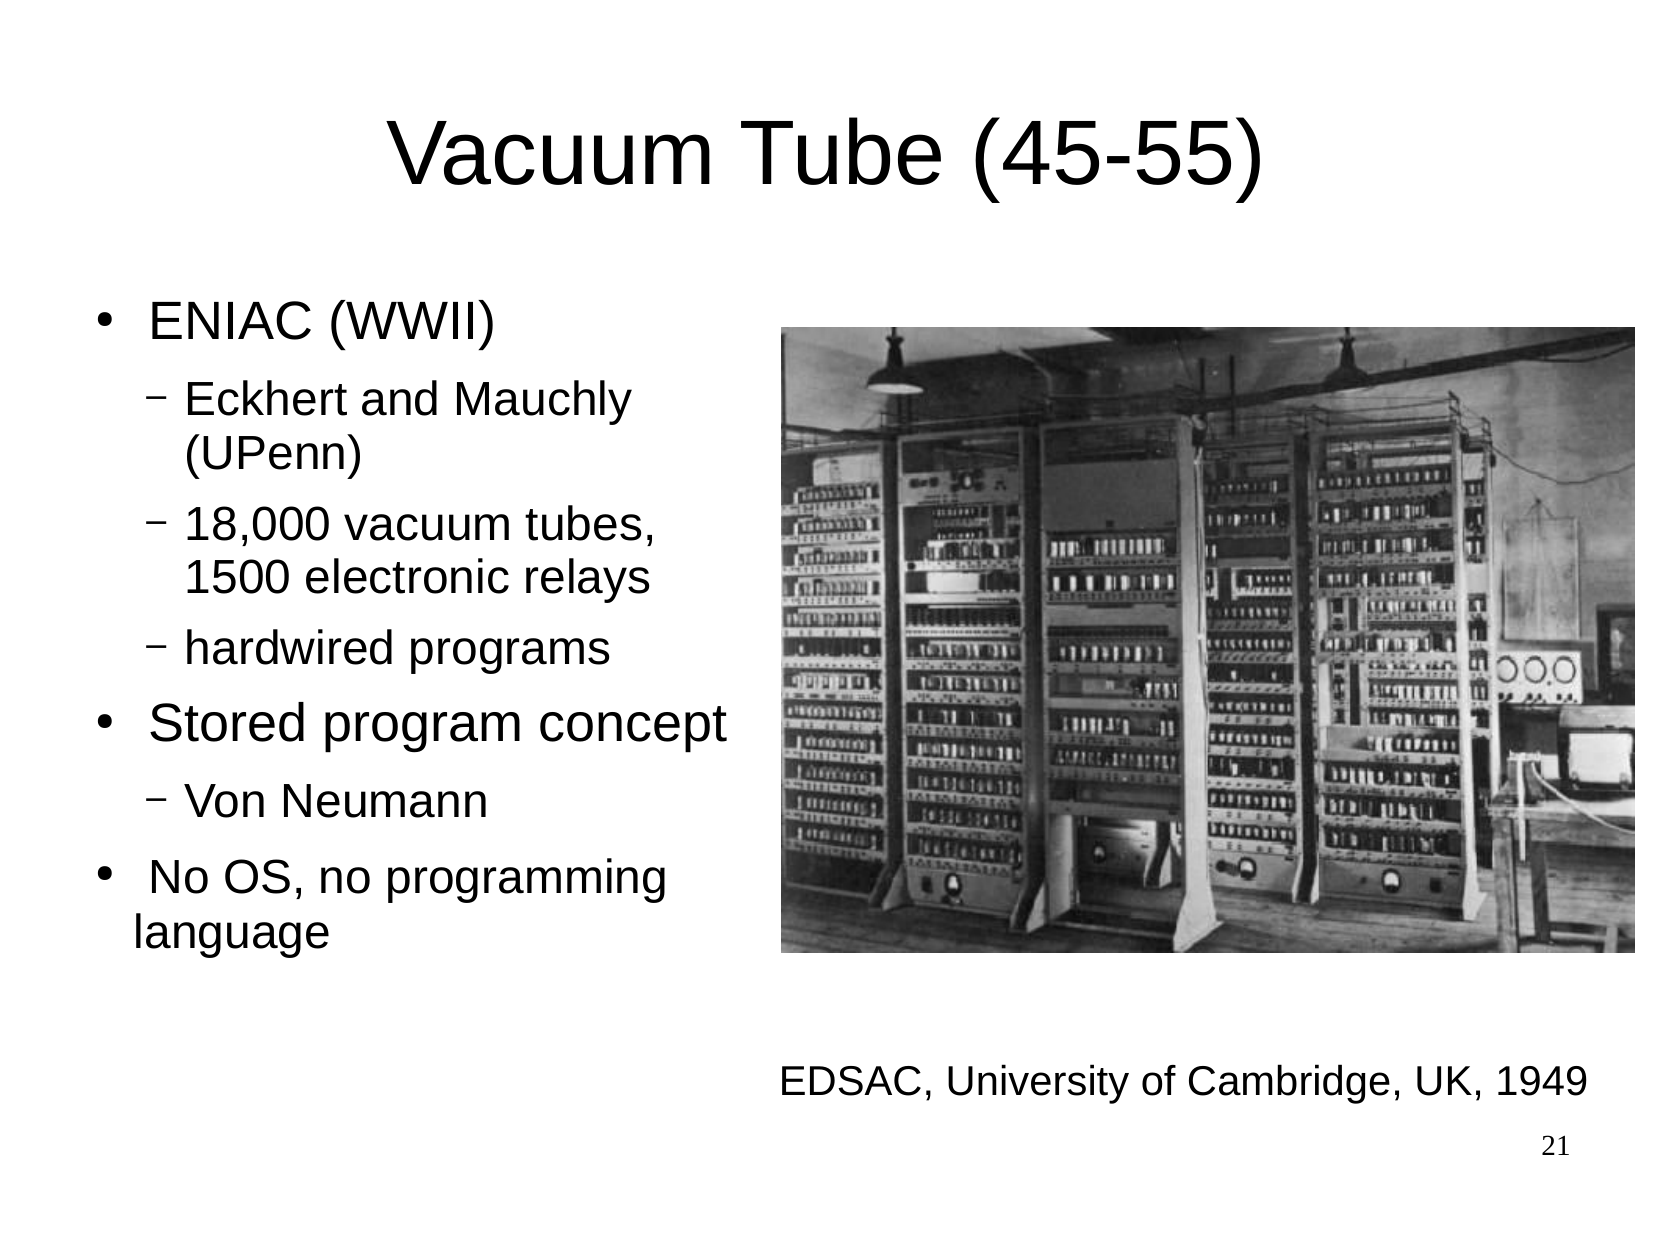

# Vacuum Tube (45-55)
 ENIAC (WWII)
Eckhert and Mauchly (UPenn)
18,000 vacuum tubes, 1500 electronic relays
hardwired programs
 Stored program concept
Von Neumann
 No OS, no programming language
EDSAC, University of Cambridge, UK, 1949
21